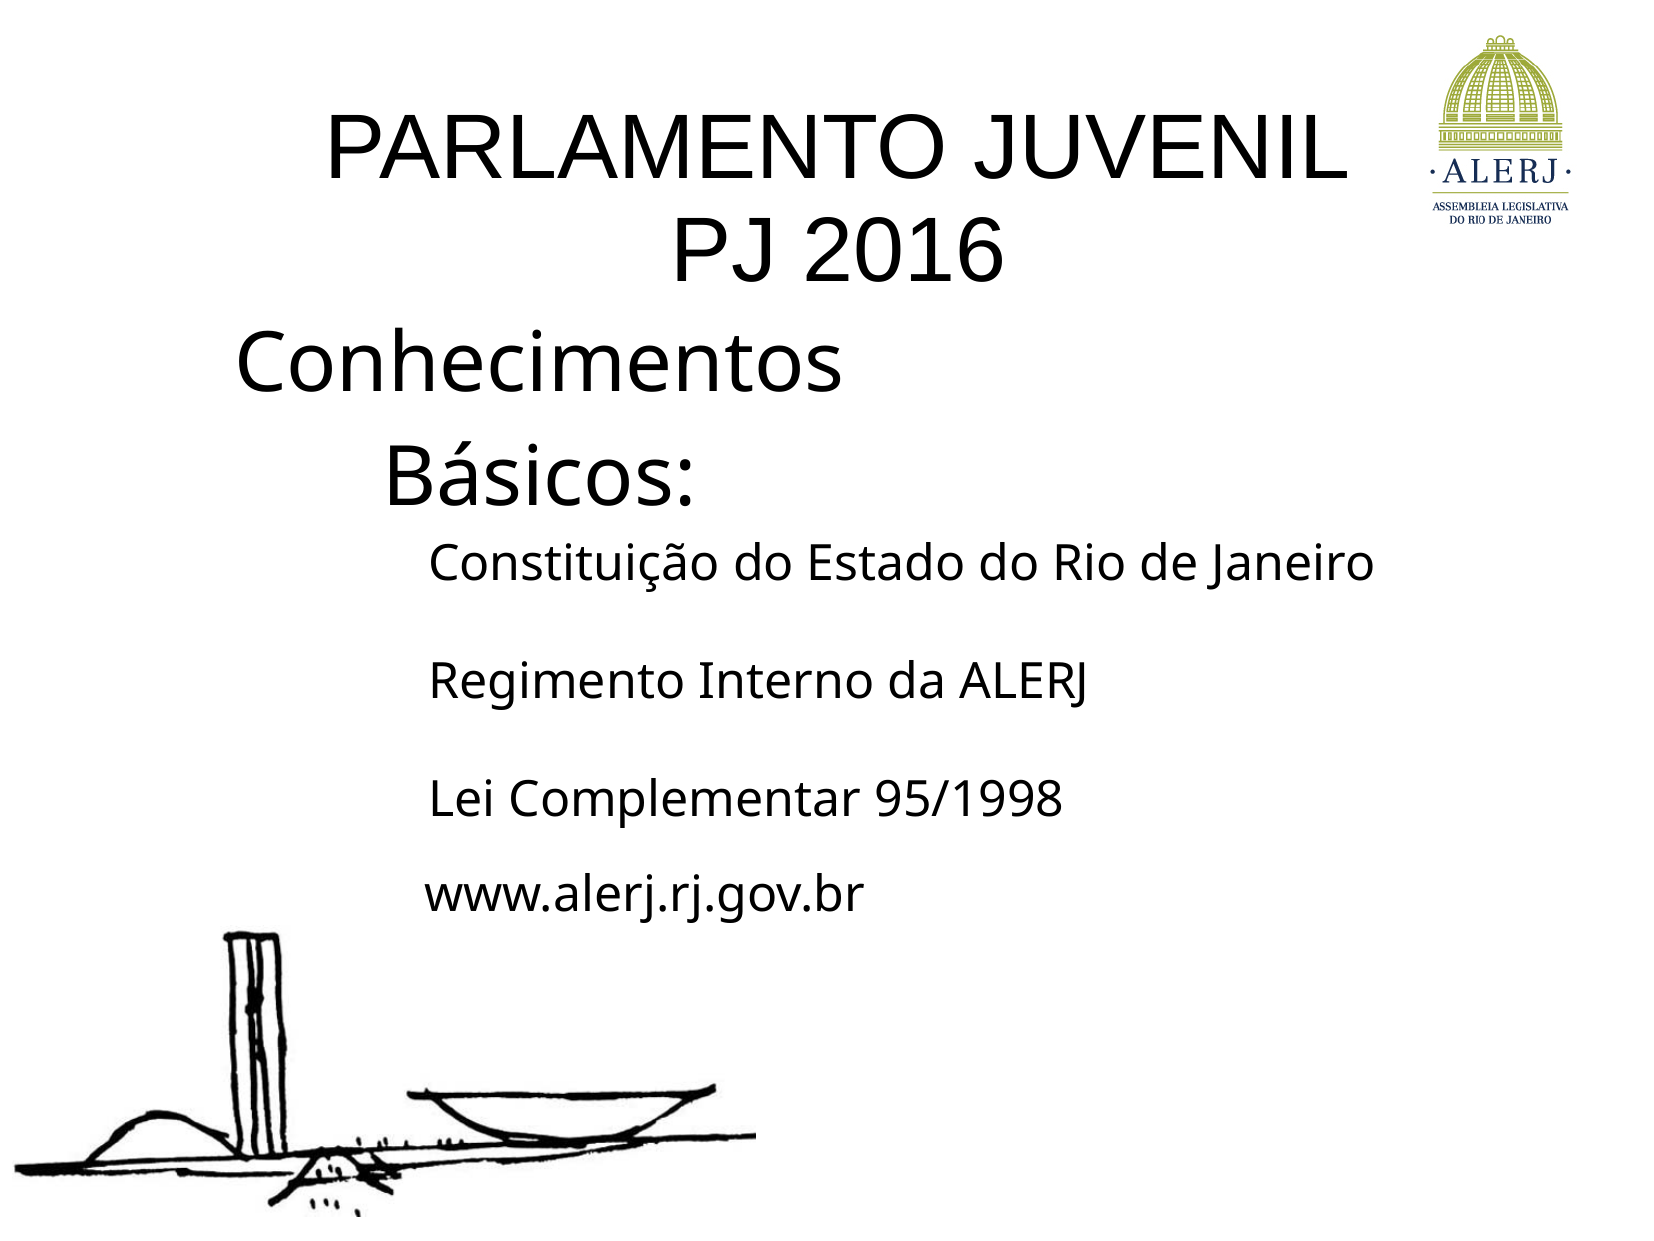

# PARLAMENTO JUVENIL PJ 2016
Conhecimentos Básicos:
Constituição do Estado do Rio de Janeiro
Regimento Interno da ALERJ
Lei Complementar 95/1998
www.alerj.rj.gov.br